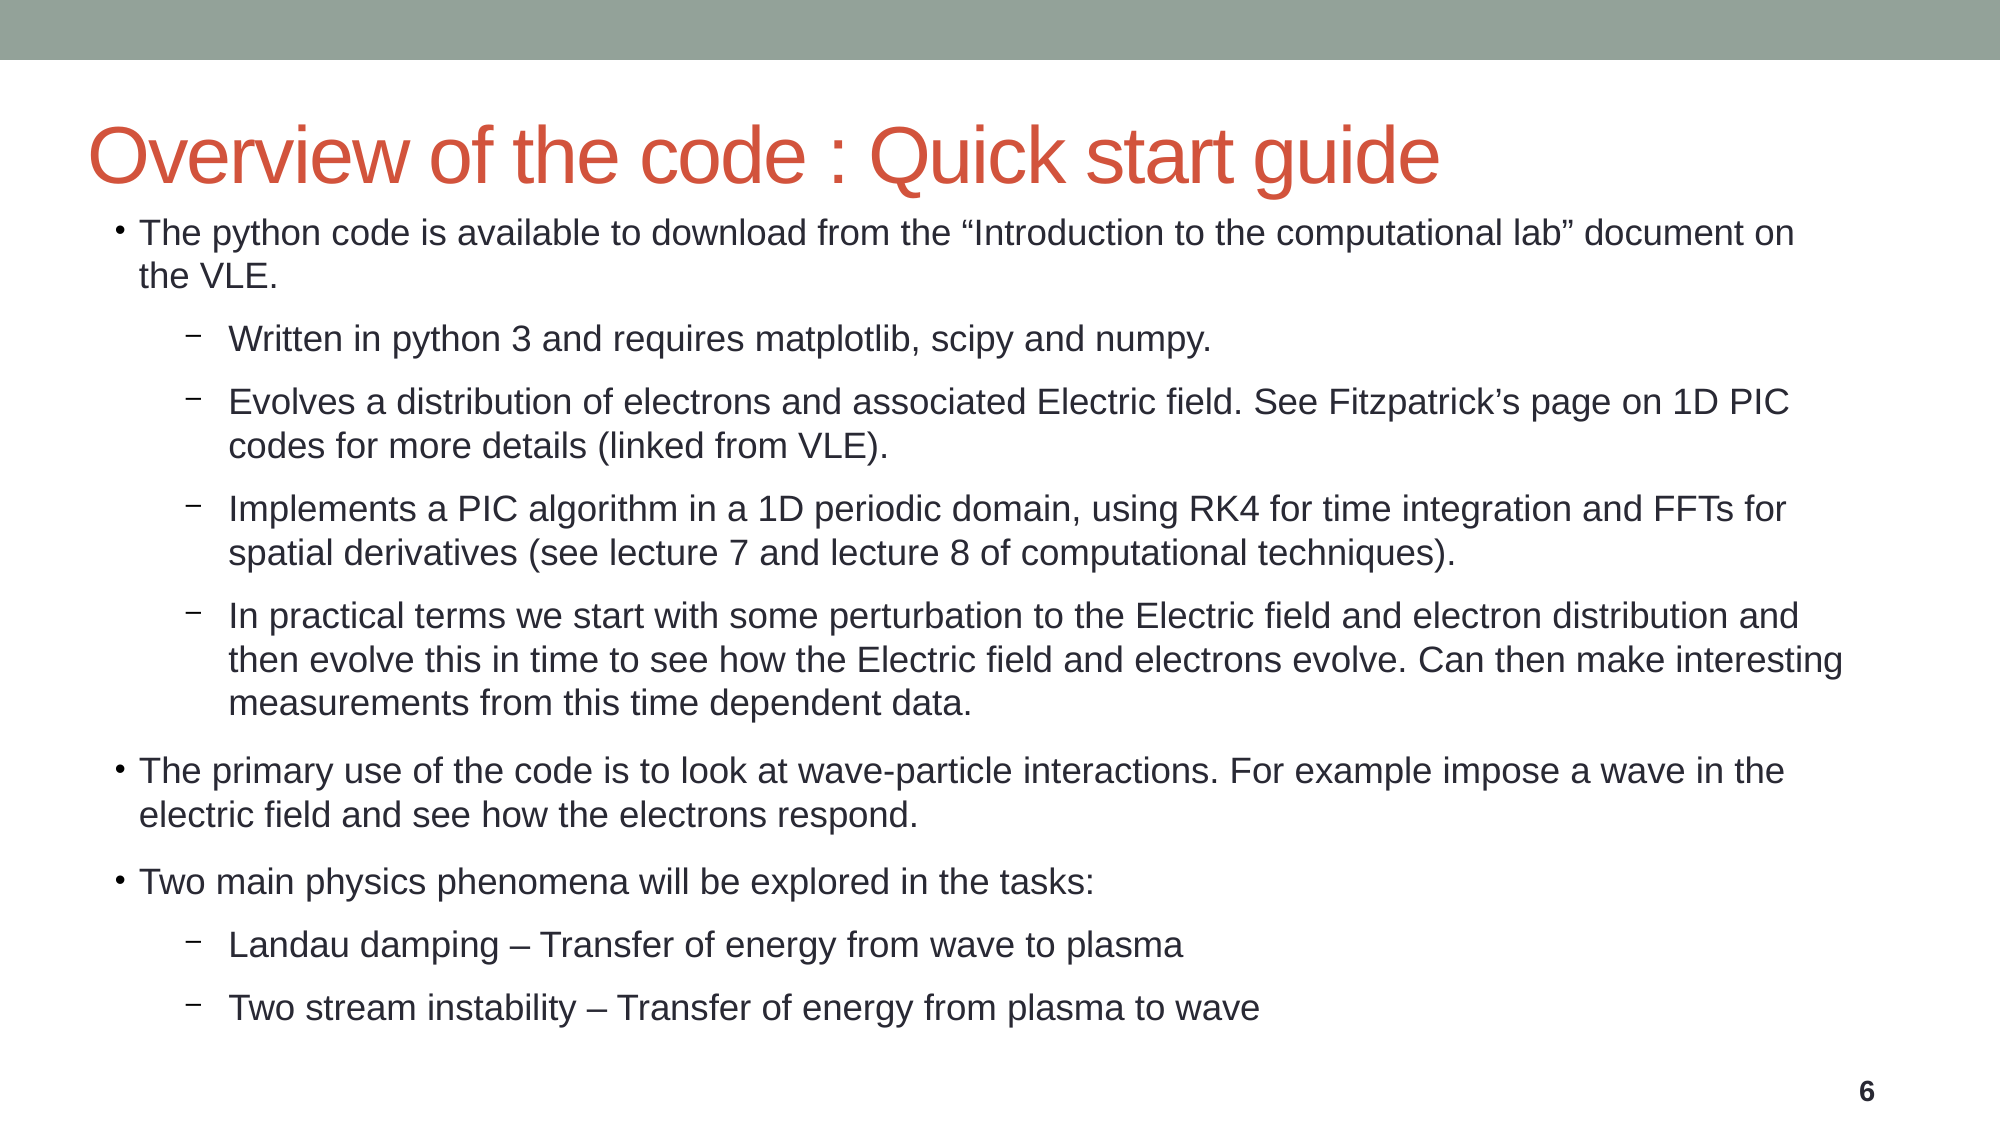

# Overview of the code : Quick start guide
The python code is available to download from the “Introduction to the computational lab” document on the VLE.
Written in python 3 and requires matplotlib, scipy and numpy.
Evolves a distribution of electrons and associated Electric field. See Fitzpatrick’s page on 1D PIC codes for more details (linked from VLE).
Implements a PIC algorithm in a 1D periodic domain, using RK4 for time integration and FFTs for spatial derivatives (see lecture 7 and lecture 8 of computational techniques).
In practical terms we start with some perturbation to the Electric field and electron distribution and then evolve this in time to see how the Electric field and electrons evolve. Can then make interesting measurements from this time dependent data.
The primary use of the code is to look at wave-particle interactions. For example impose a wave in the electric field and see how the electrons respond.
Two main physics phenomena will be explored in the tasks:
Landau damping – Transfer of energy from wave to plasma
Two stream instability – Transfer of energy from plasma to wave